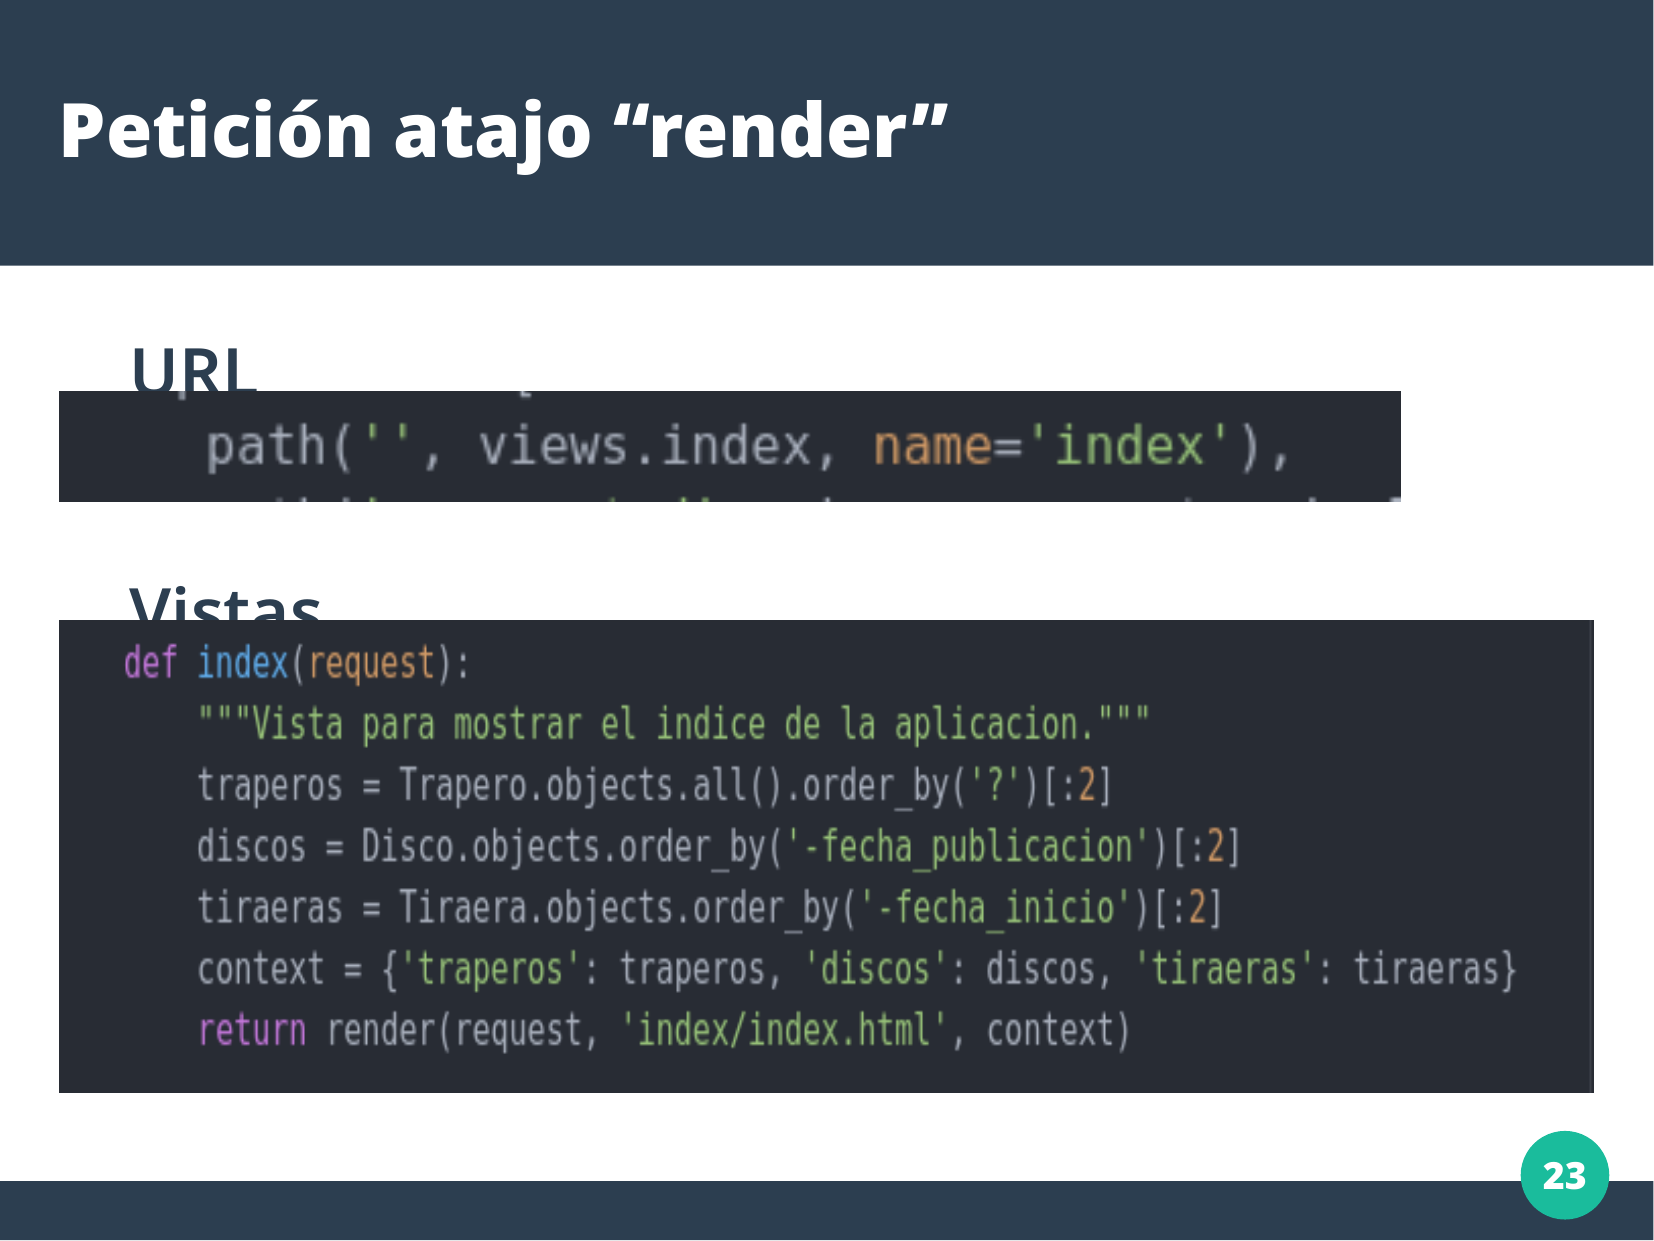

# Petición atajo “render”
URL
Vistas
23